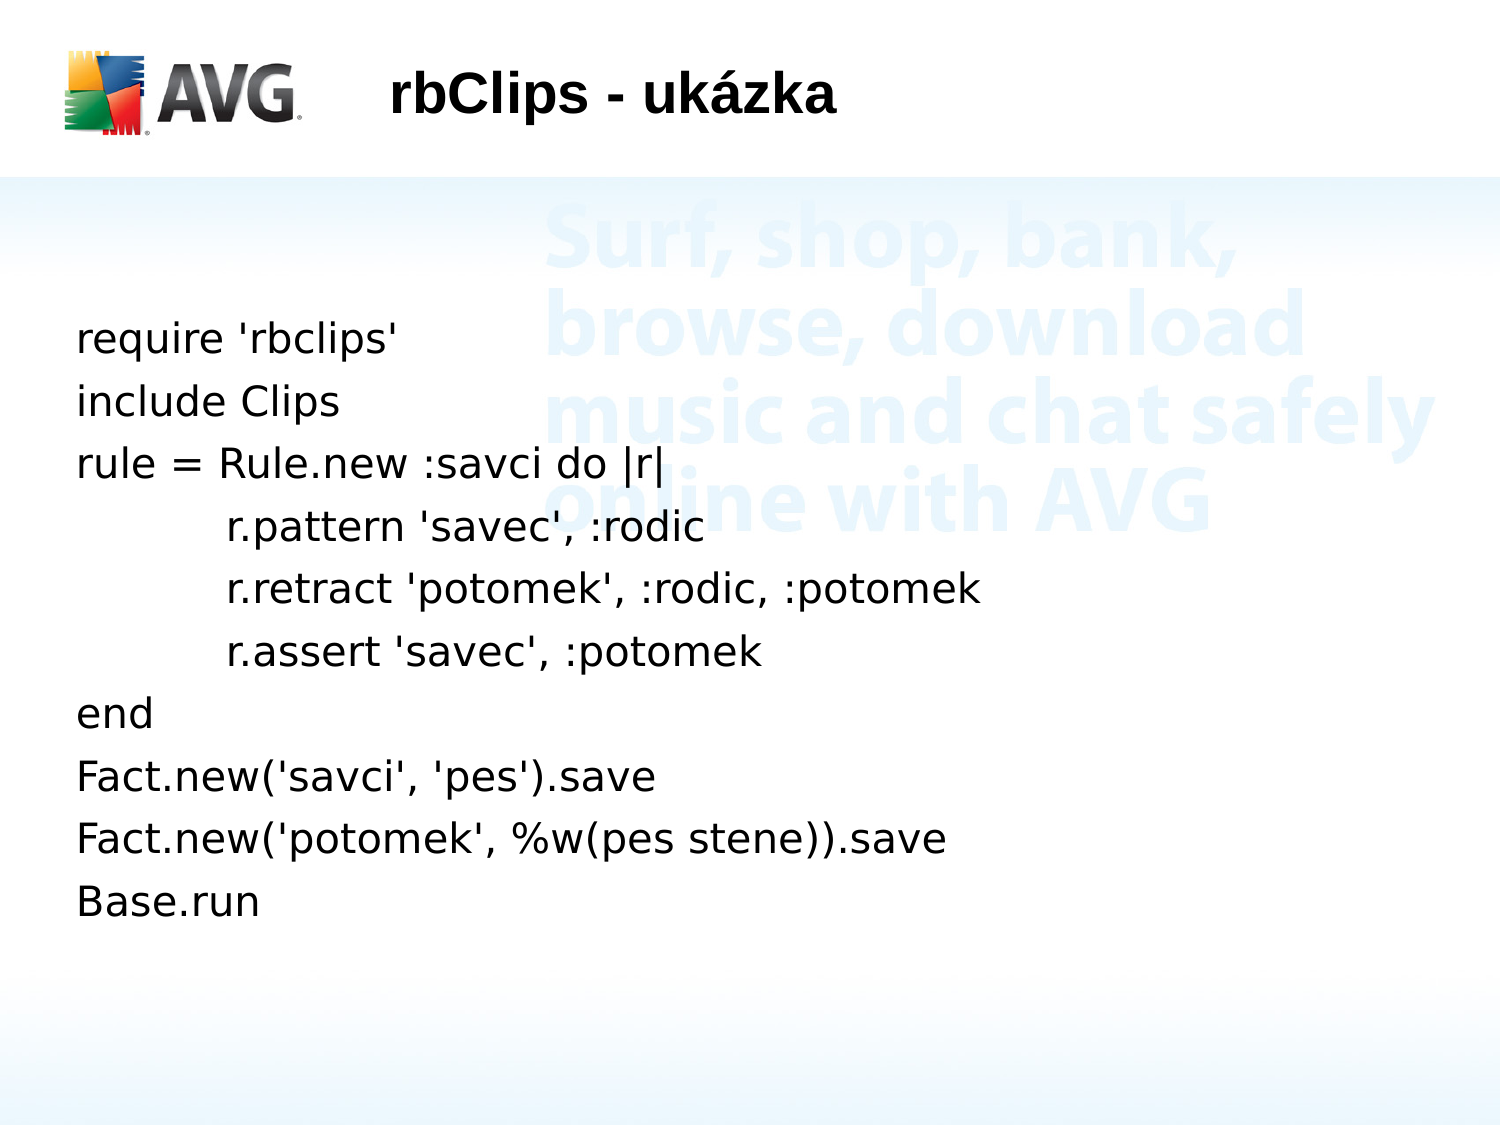

# rbClips - ukázka
require 'rbclips'
include Clips
rule = Rule.new :savci do |r|
	r.pattern 'savec', :rodic
	r.retract 'potomek', :rodic, :potomek
	r.assert 'savec', :potomek
end
Fact.new('savci', 'pes').save
Fact.new('potomek', %w(pes stene)).save
Base.run